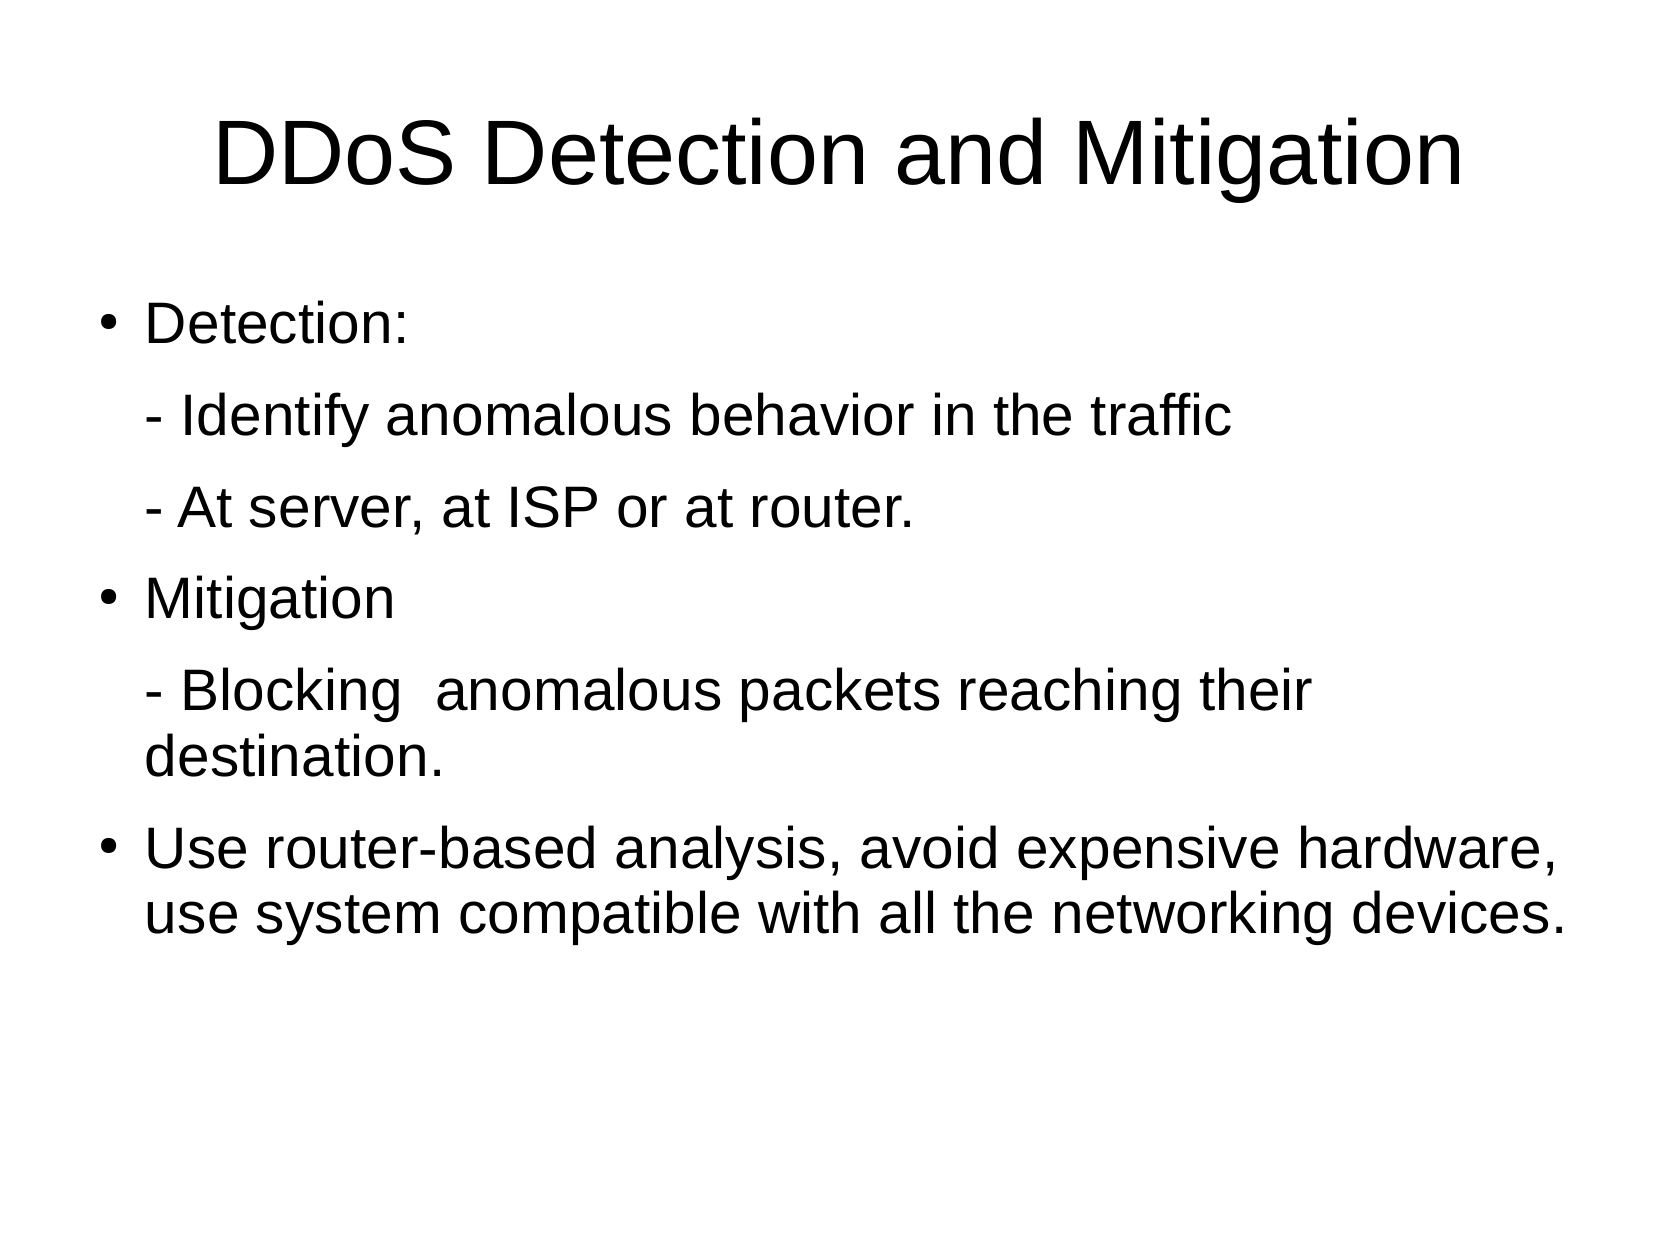

# DDoS Detection and Mitigation
Detection:
- Identify anomalous behavior in the traffic
- At server, at ISP or at router.
Mitigation
- Blocking anomalous packets reaching their destination.
Use router-based analysis, avoid expensive hardware, use system compatible with all the networking devices.